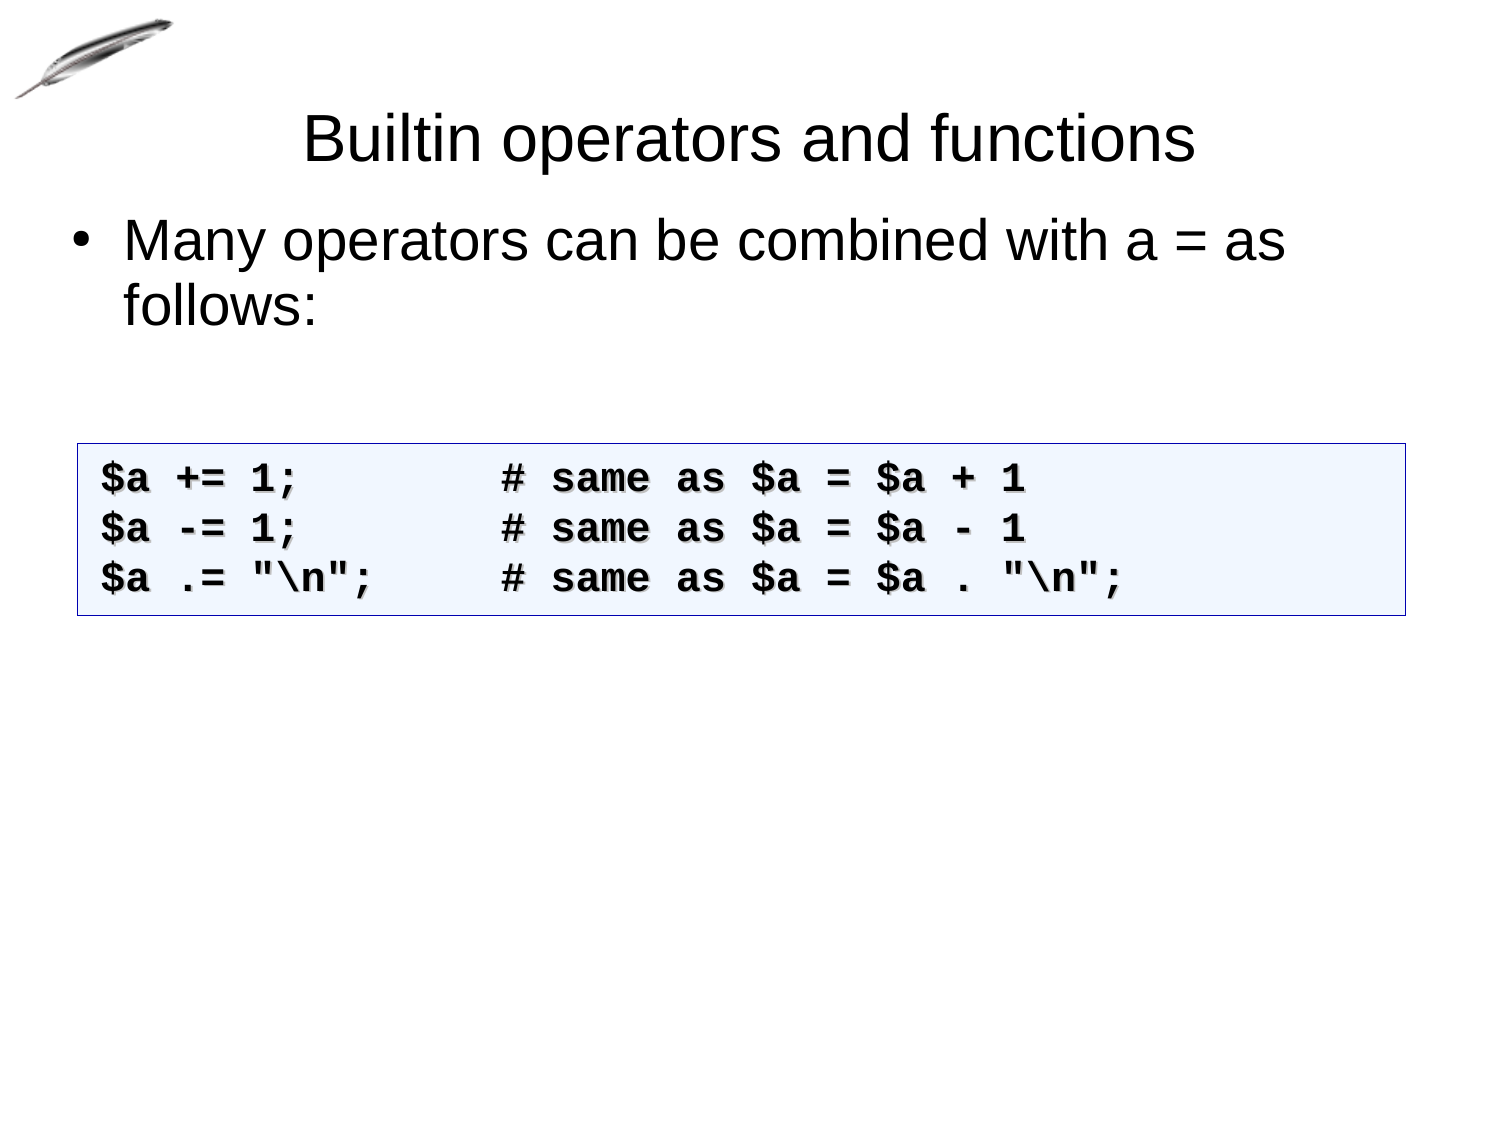

# Builtin operators and functions
Many operators can be combined with a = as follows:
$a += 1; # same as $a = $a + 1
$a -= 1; # same as $a = $a - 1
$a .= "\n"; # same as $a = $a . "\n";